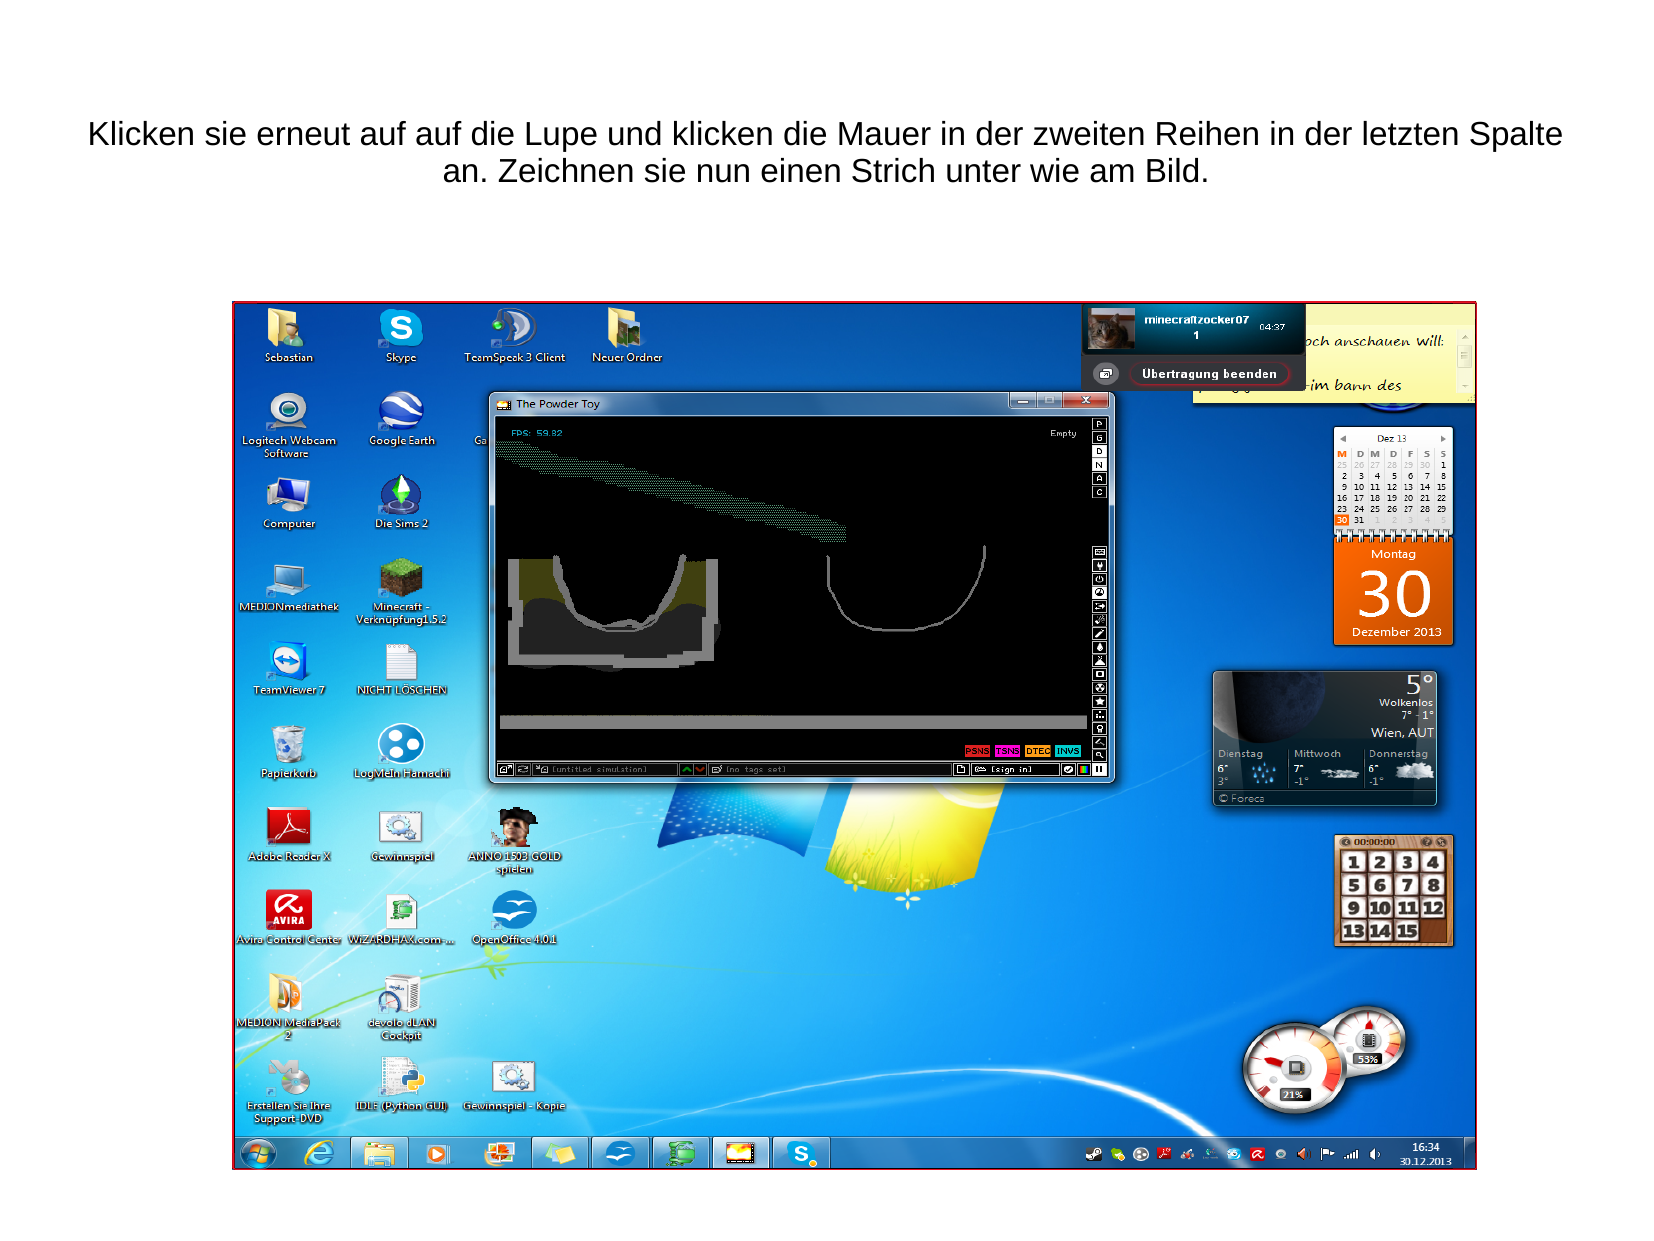

# Klicken sie erneut auf auf die Lupe und klicken die Mauer in der zweiten Reihen in der letzten Spalte an. Zeichnen sie nun einen Strich unter wie am Bild.